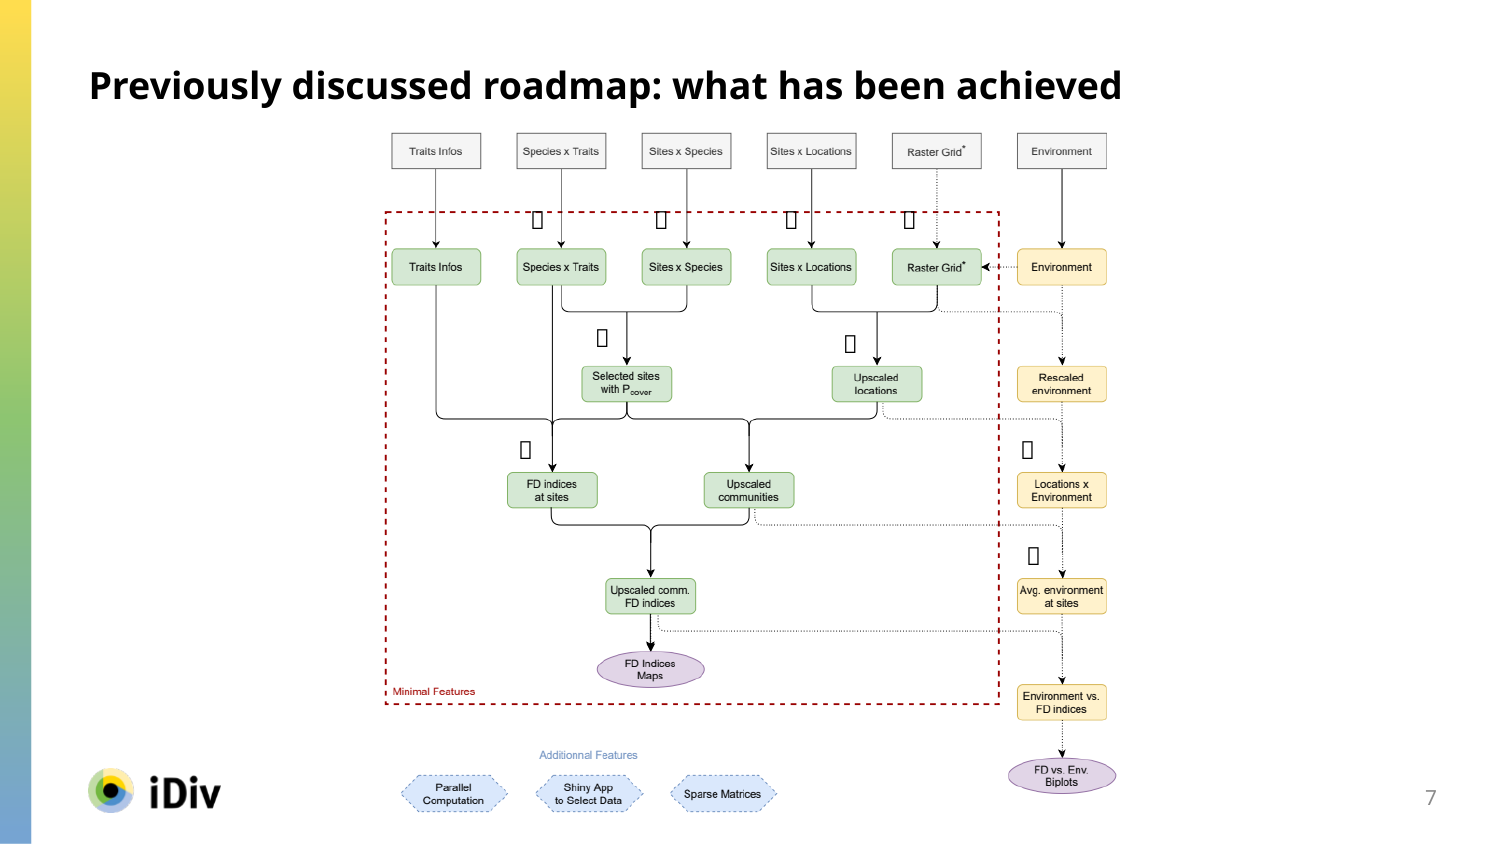

# Previously discussed roadmap: what has been achieved
✅
✅
✅
✅
✅
✅
✅
✅
✅